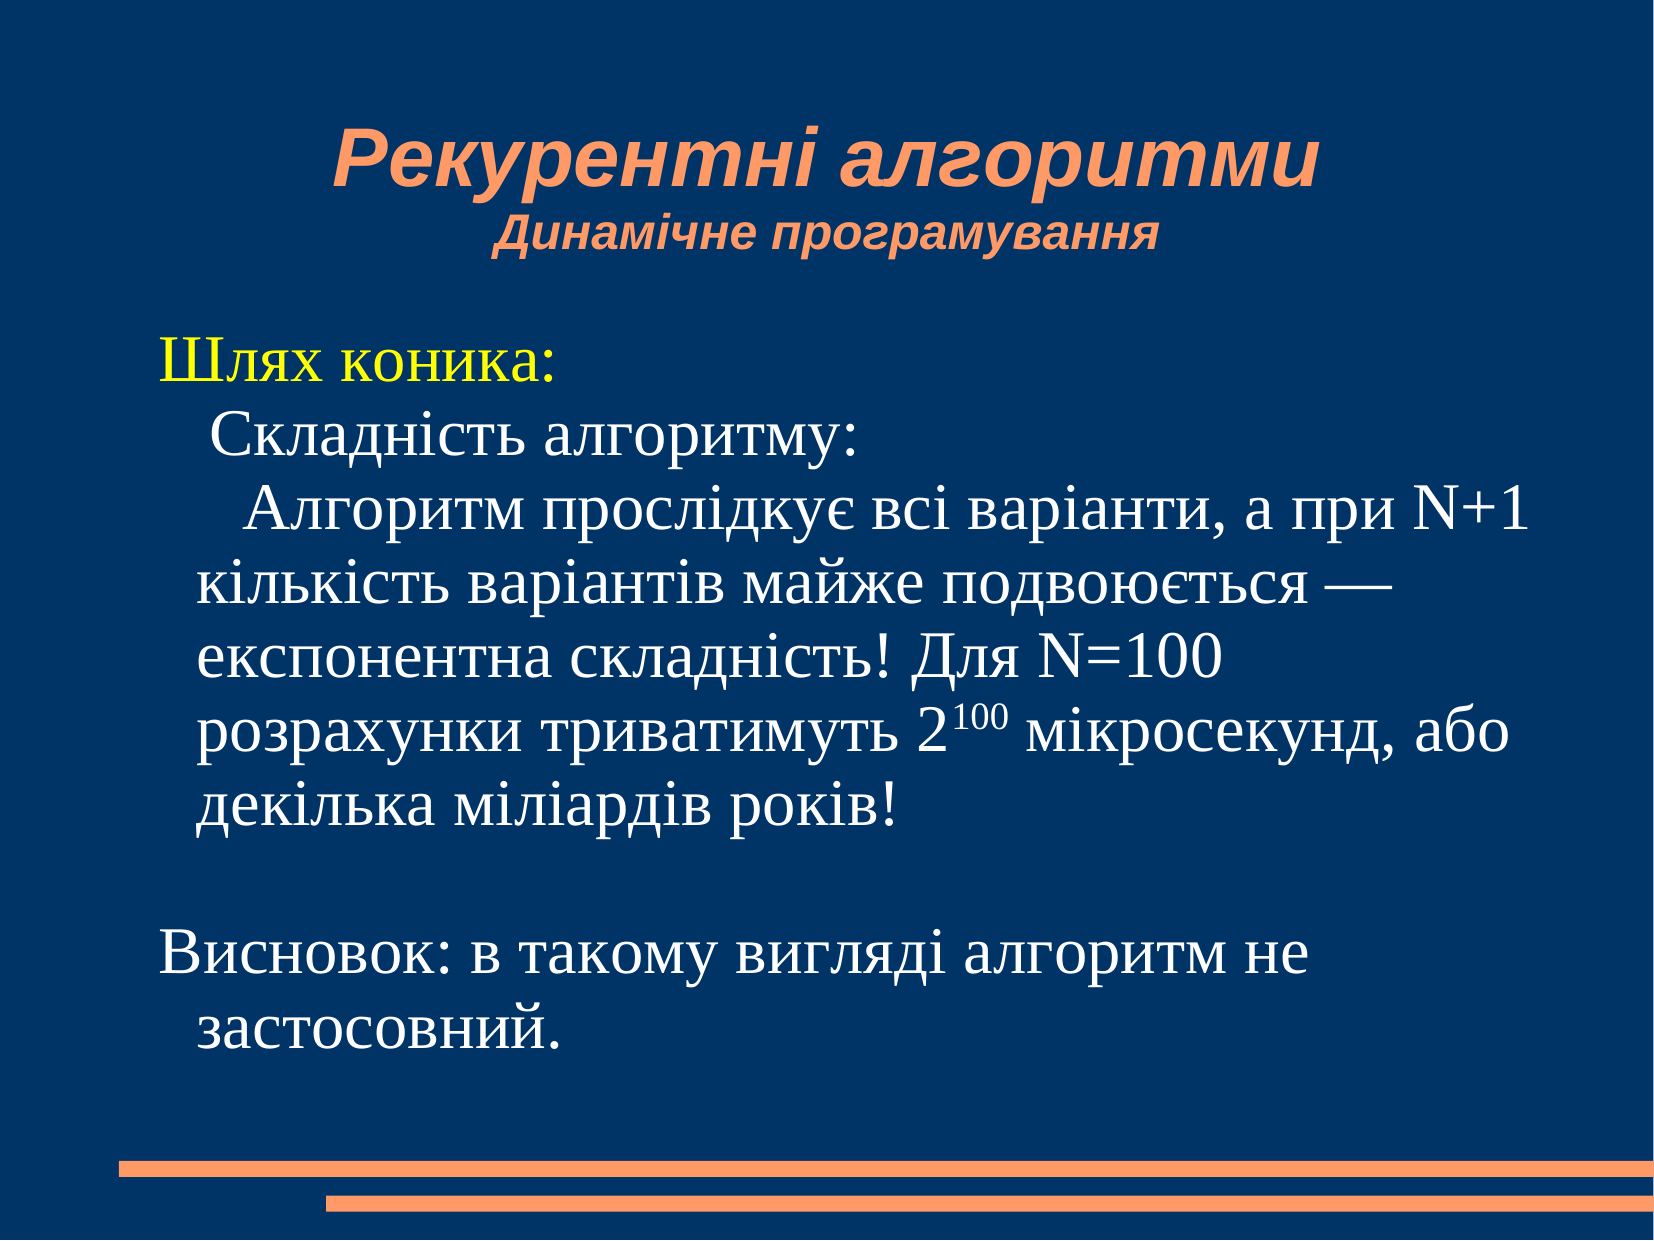

Рекурентні алгоритми
Динамічне програмування
# Шлях коника:
 Складність алгоритму:
 Алгоритм прослідкує всі варіанти, а при N+1 кількість варіантів майже подвоюється — експонентна складність! Для N=100 розрахунки триватимуть 2100 мікросекунд, або декілька міліардів років!
Висновок: в такому вигляді алгоритм не застосовний.